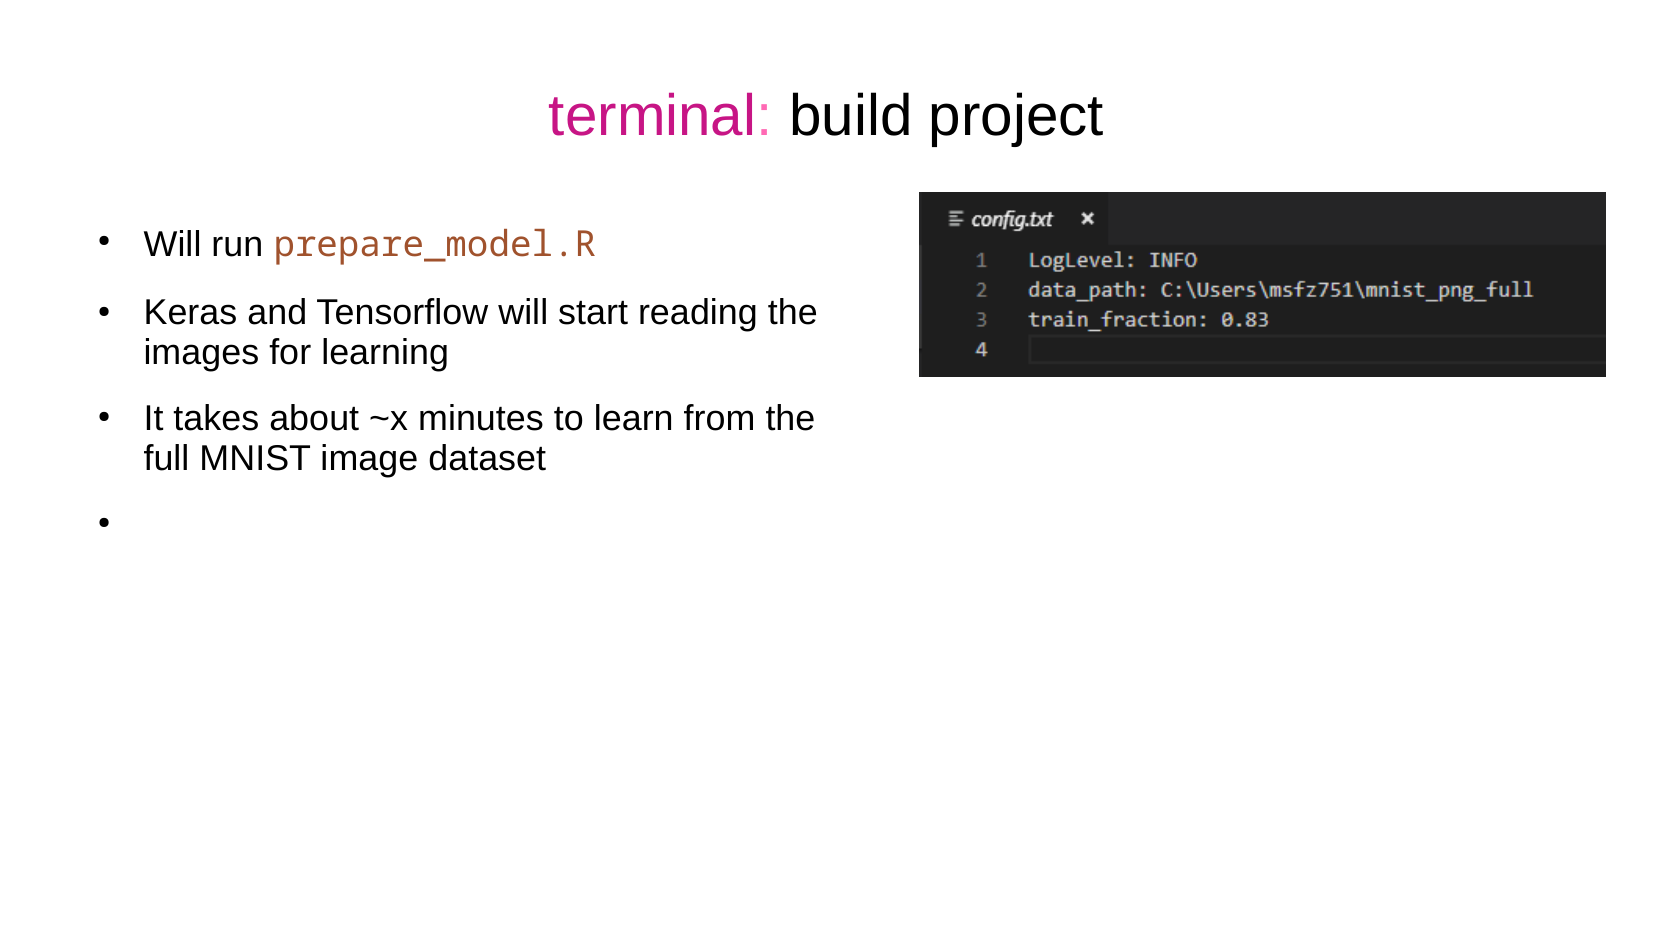

# terminal: build project
Will run prepare_model.R
Keras and Tensorflow will start reading the images for learning
It takes about ~x minutes to learn from the full MNIST image dataset